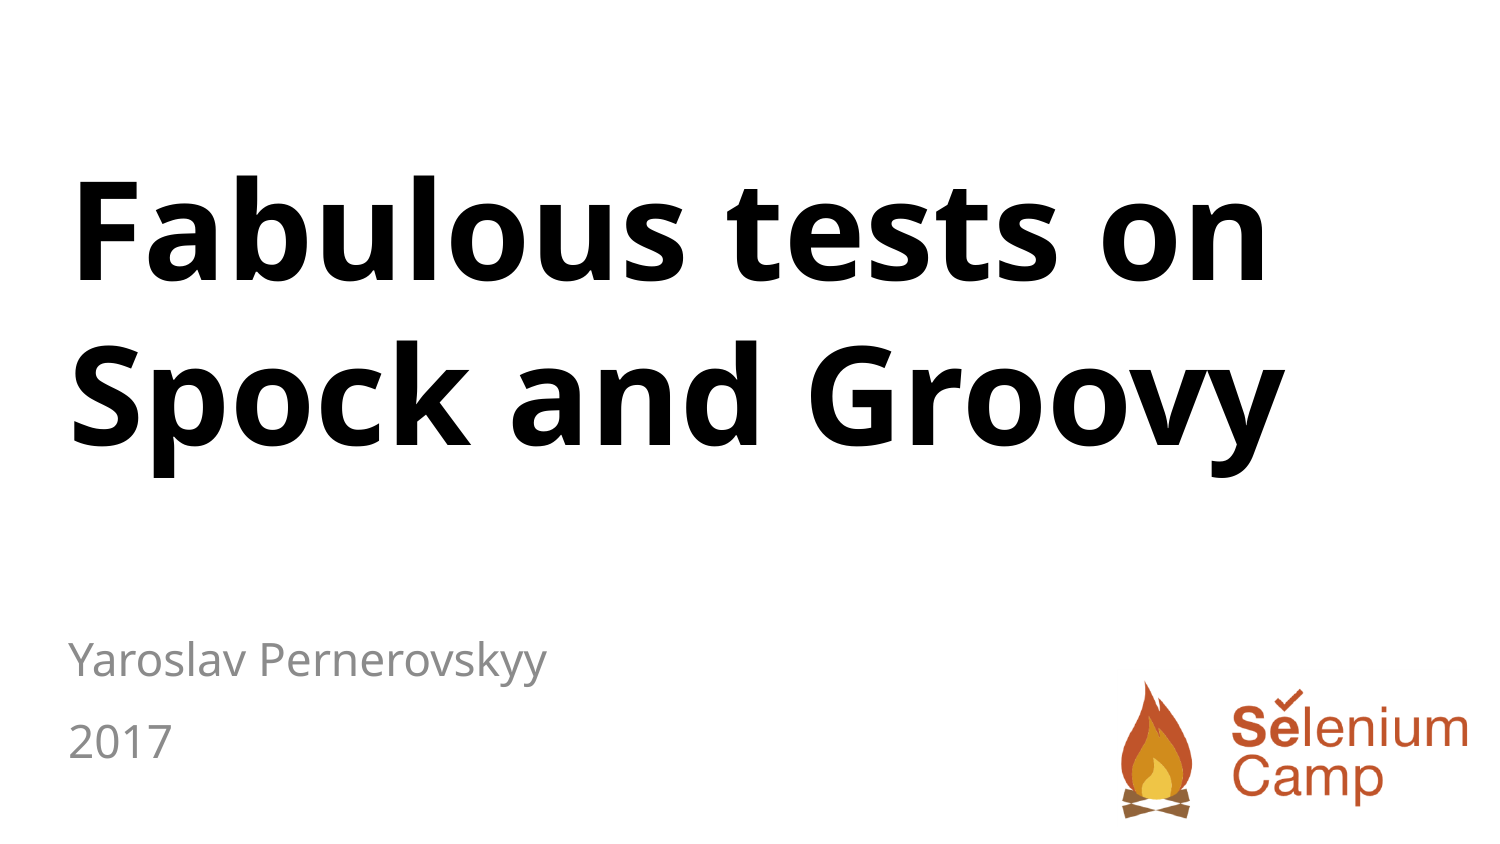

# Fabulous tests on Spock and Groovy
Yaroslav Pernerovskyy
2017